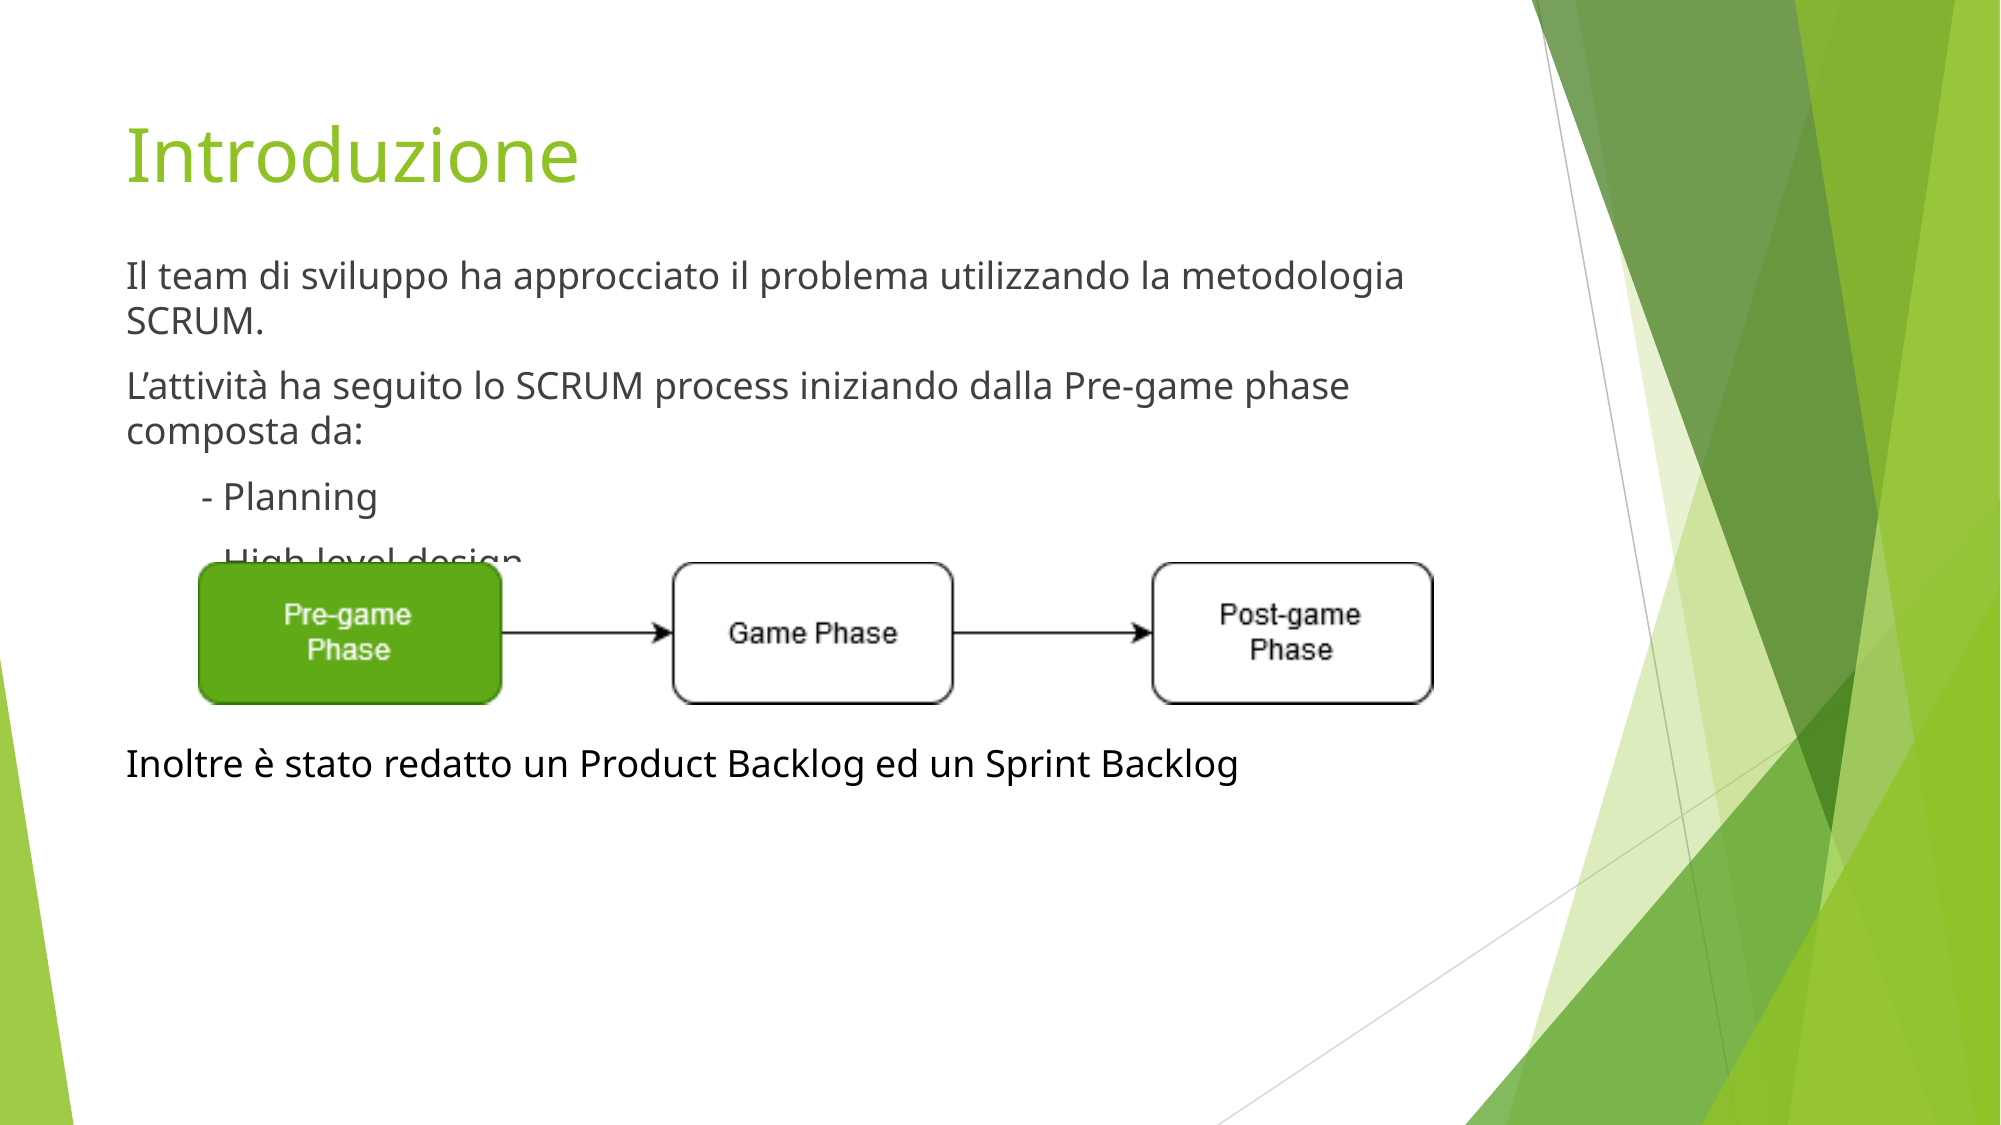

# Introduzione
Il team di sviluppo ha approcciato il problema utilizzando la metodologia SCRUM.
L’attività ha seguito lo SCRUM process iniziando dalla Pre-game phase composta da:
	- Planning
	- High level design
Inoltre è stato redatto un Product Backlog ed un Sprint Backlog